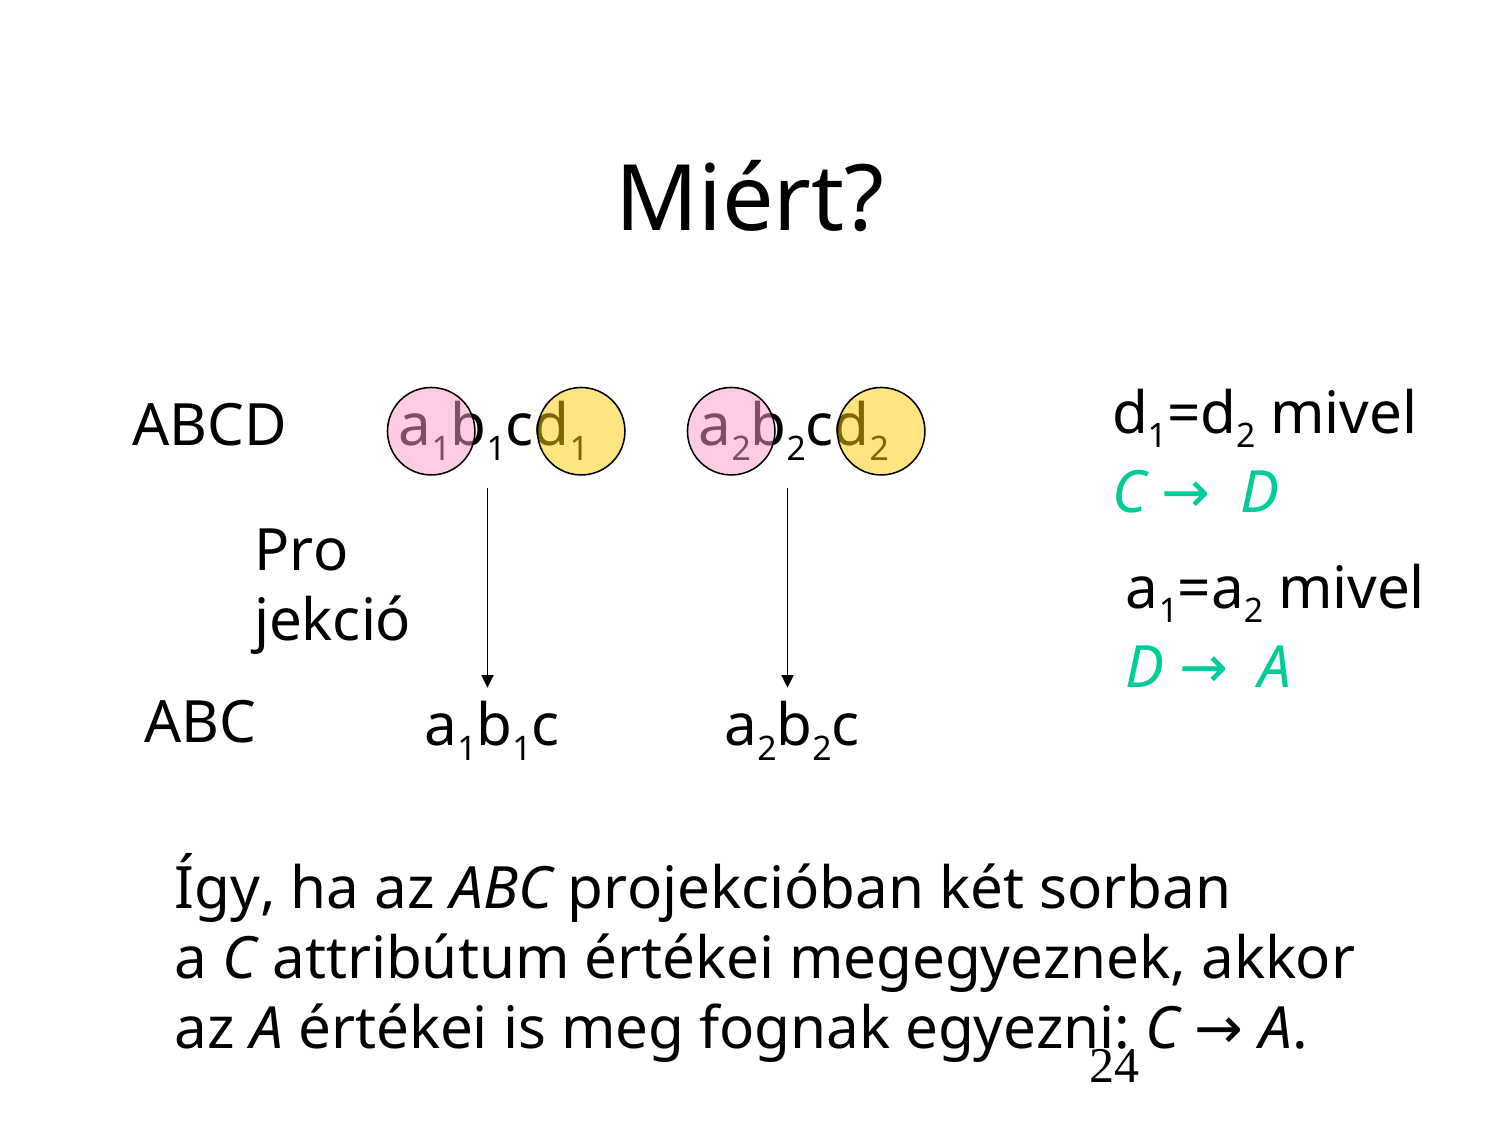

# Miért?
d1=d2 mivel
C → D
ABCD
a1b1cd1
a2b2cd2
Pro­
jekció
a1=a2 mivel
D → A
ABC
a1b1c
a2b2c
Így, ha az ABC projekcióban két sorban
a C attribútum értékei megegyeznek, akkor
az A értékei is meg fognak egyezni: C → A.
24